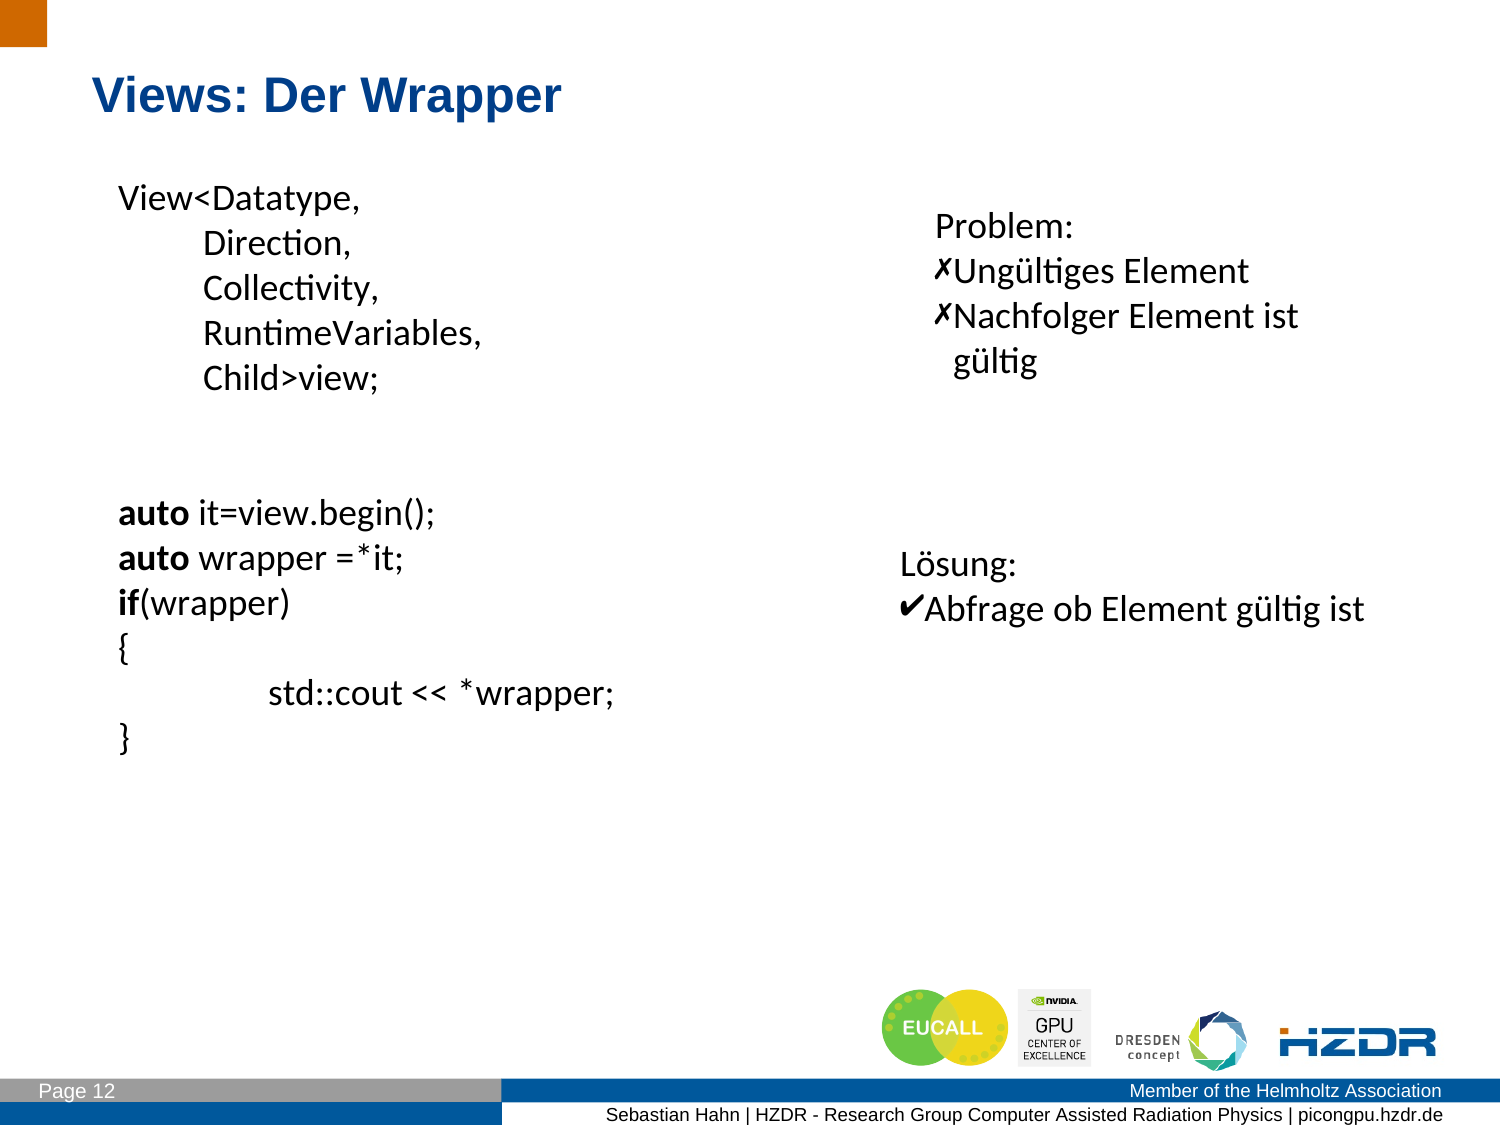

# Views: Der Wrapper
View<Datatype,
 Direction,
 Collectivity,
 RuntimeVariables,
 Child>view;
auto it=view.begin();
auto wrapper =*it;
if(wrapper)
{
	std::cout << *wrapper;
}
Problem:
Ungültiges Element
Nachfolger Element ist
gültig
Lösung:
Abfrage ob Element gültig ist